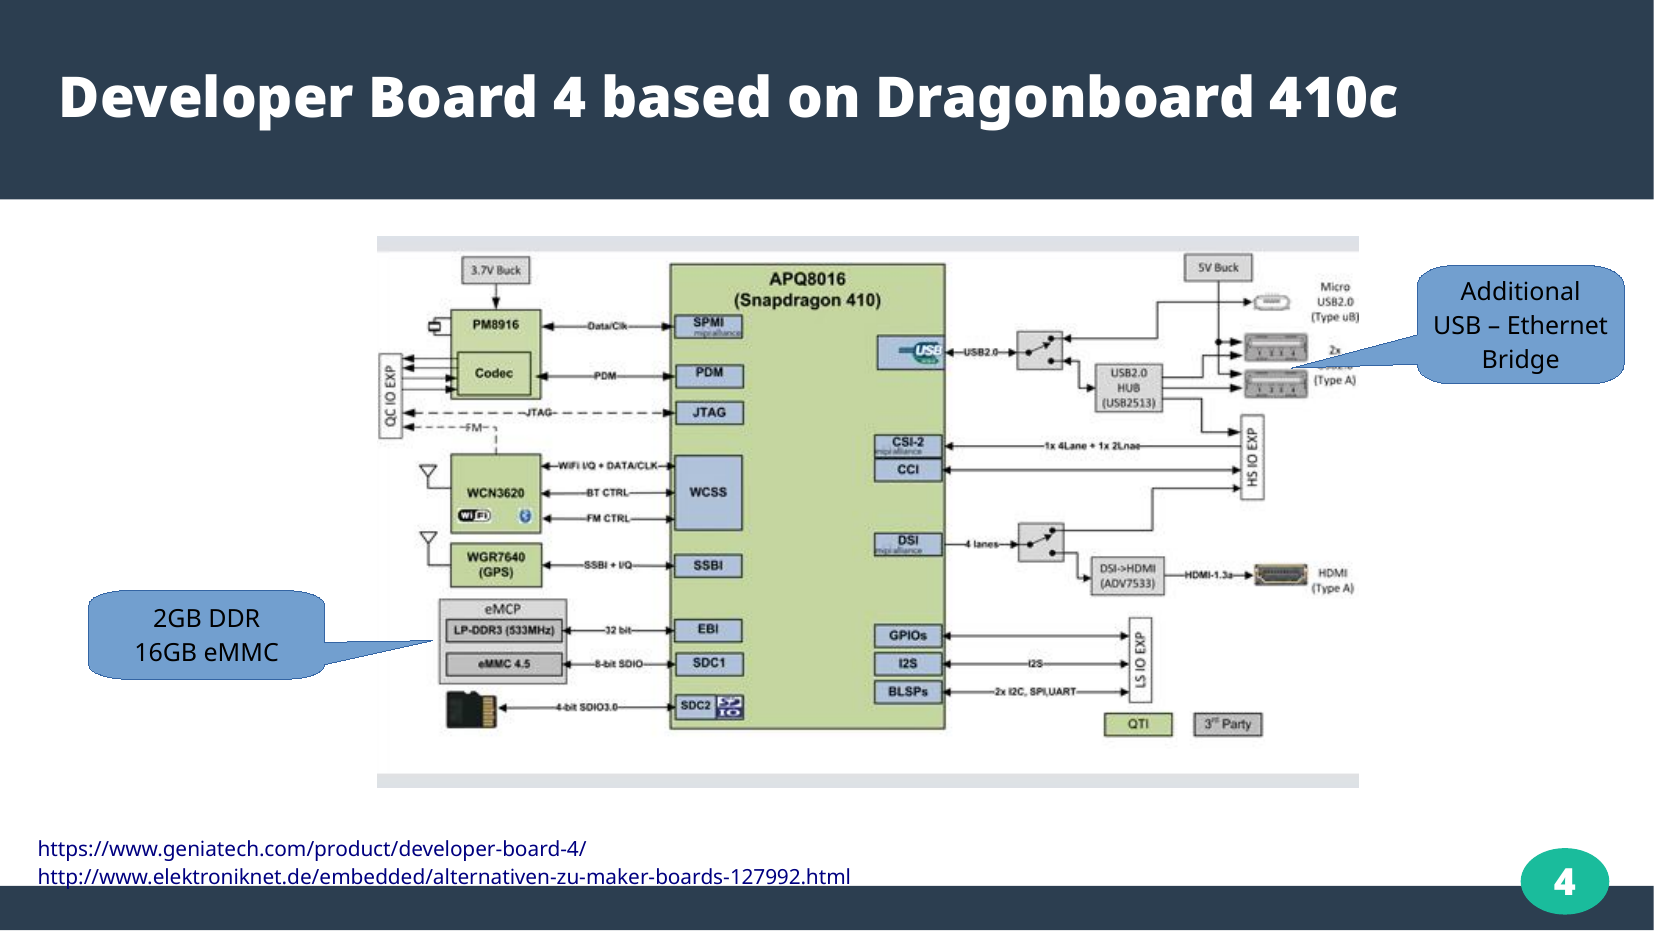

# Developer Board 4 based on Dragonboard 410c
Additional
USB – Ethernet
Bridge
2GB DDR
16GB eMMC
https://www.geniatech.com/product/developer-board-4/
http://www.elektroniknet.de/embedded/alternativen-zu-maker-boards-127992.html
4